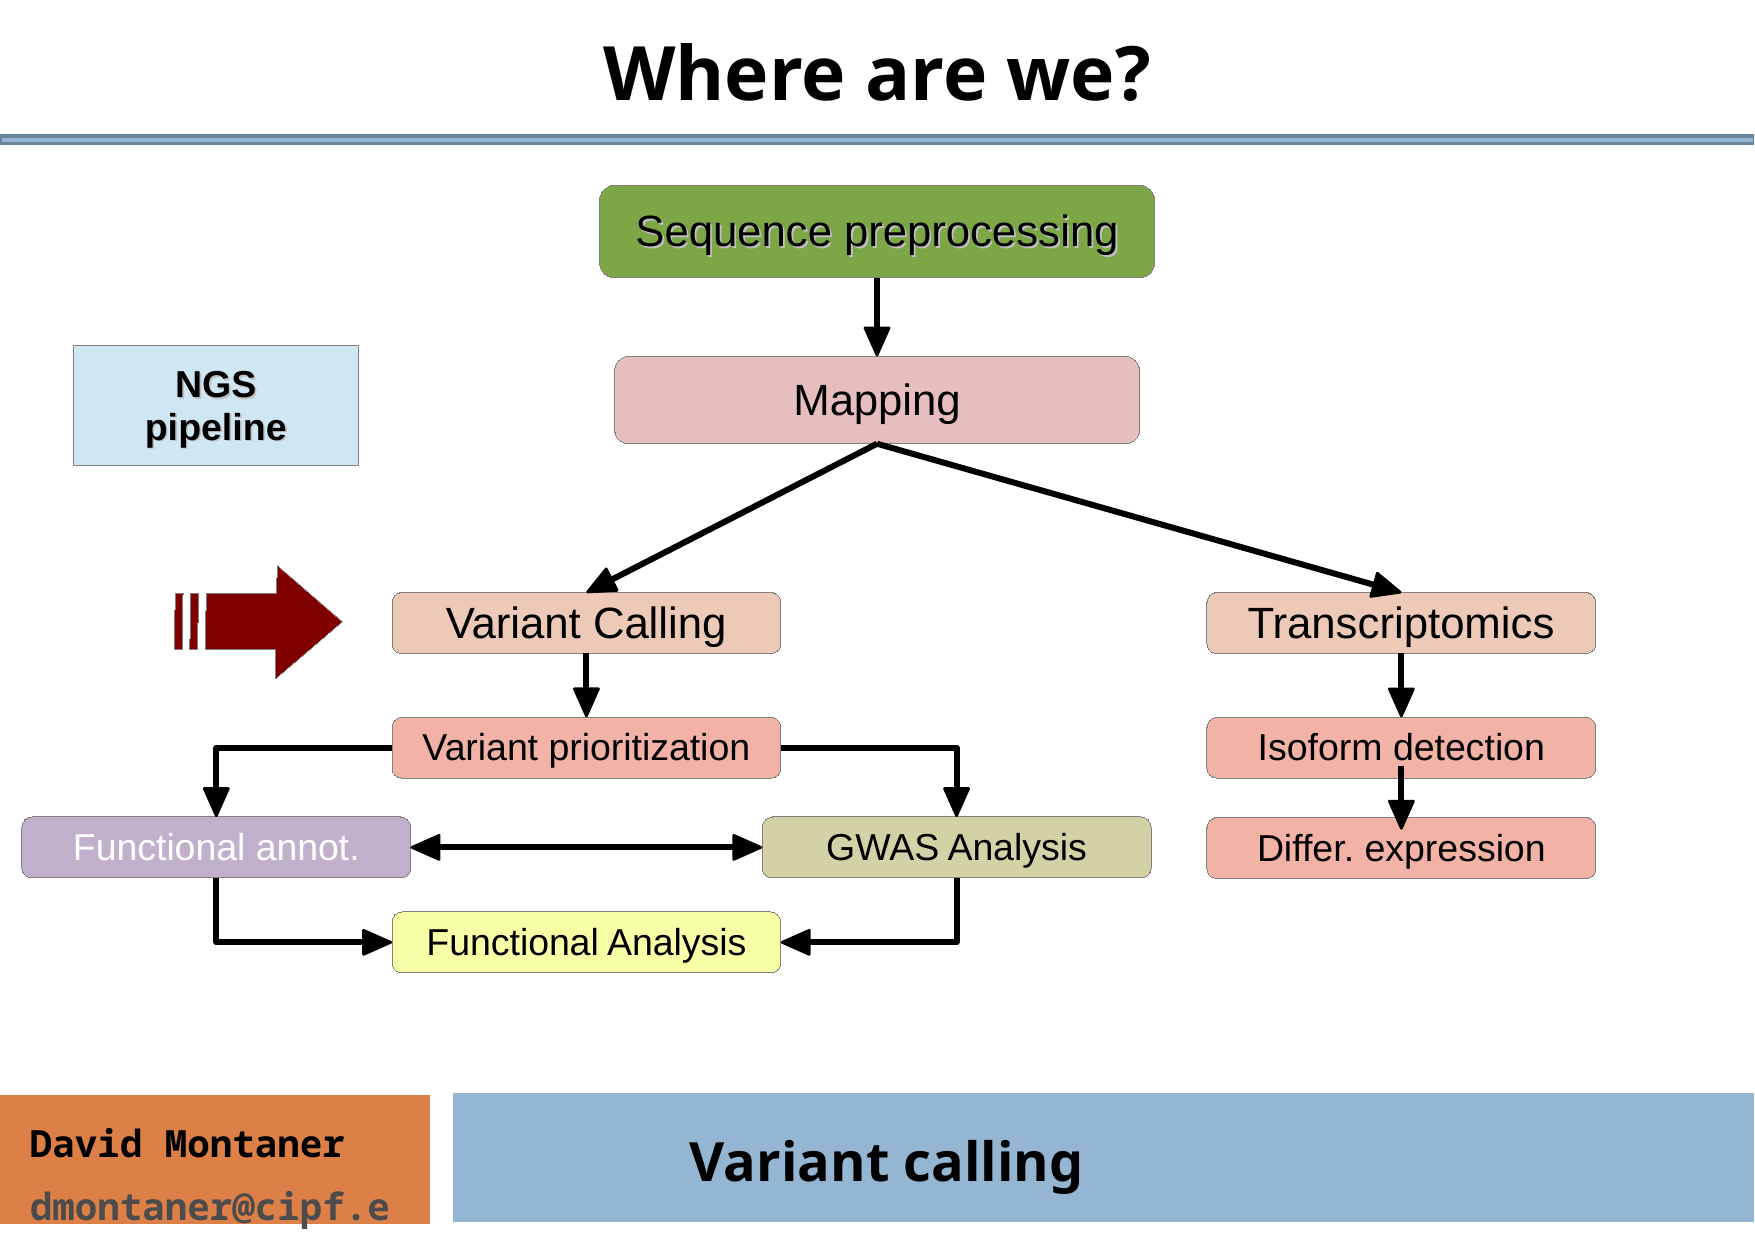

# Where are we?
Sequence preprocessing
NGS
pipeline
Mapping
Variant Calling
Transcriptomics
Variant prioritization
Isoform detection
Functional annot.
GWAS Analysis
Differ. expression
Functional Analysis
David Montaner
dmontaner@cipf.es
Variant calling